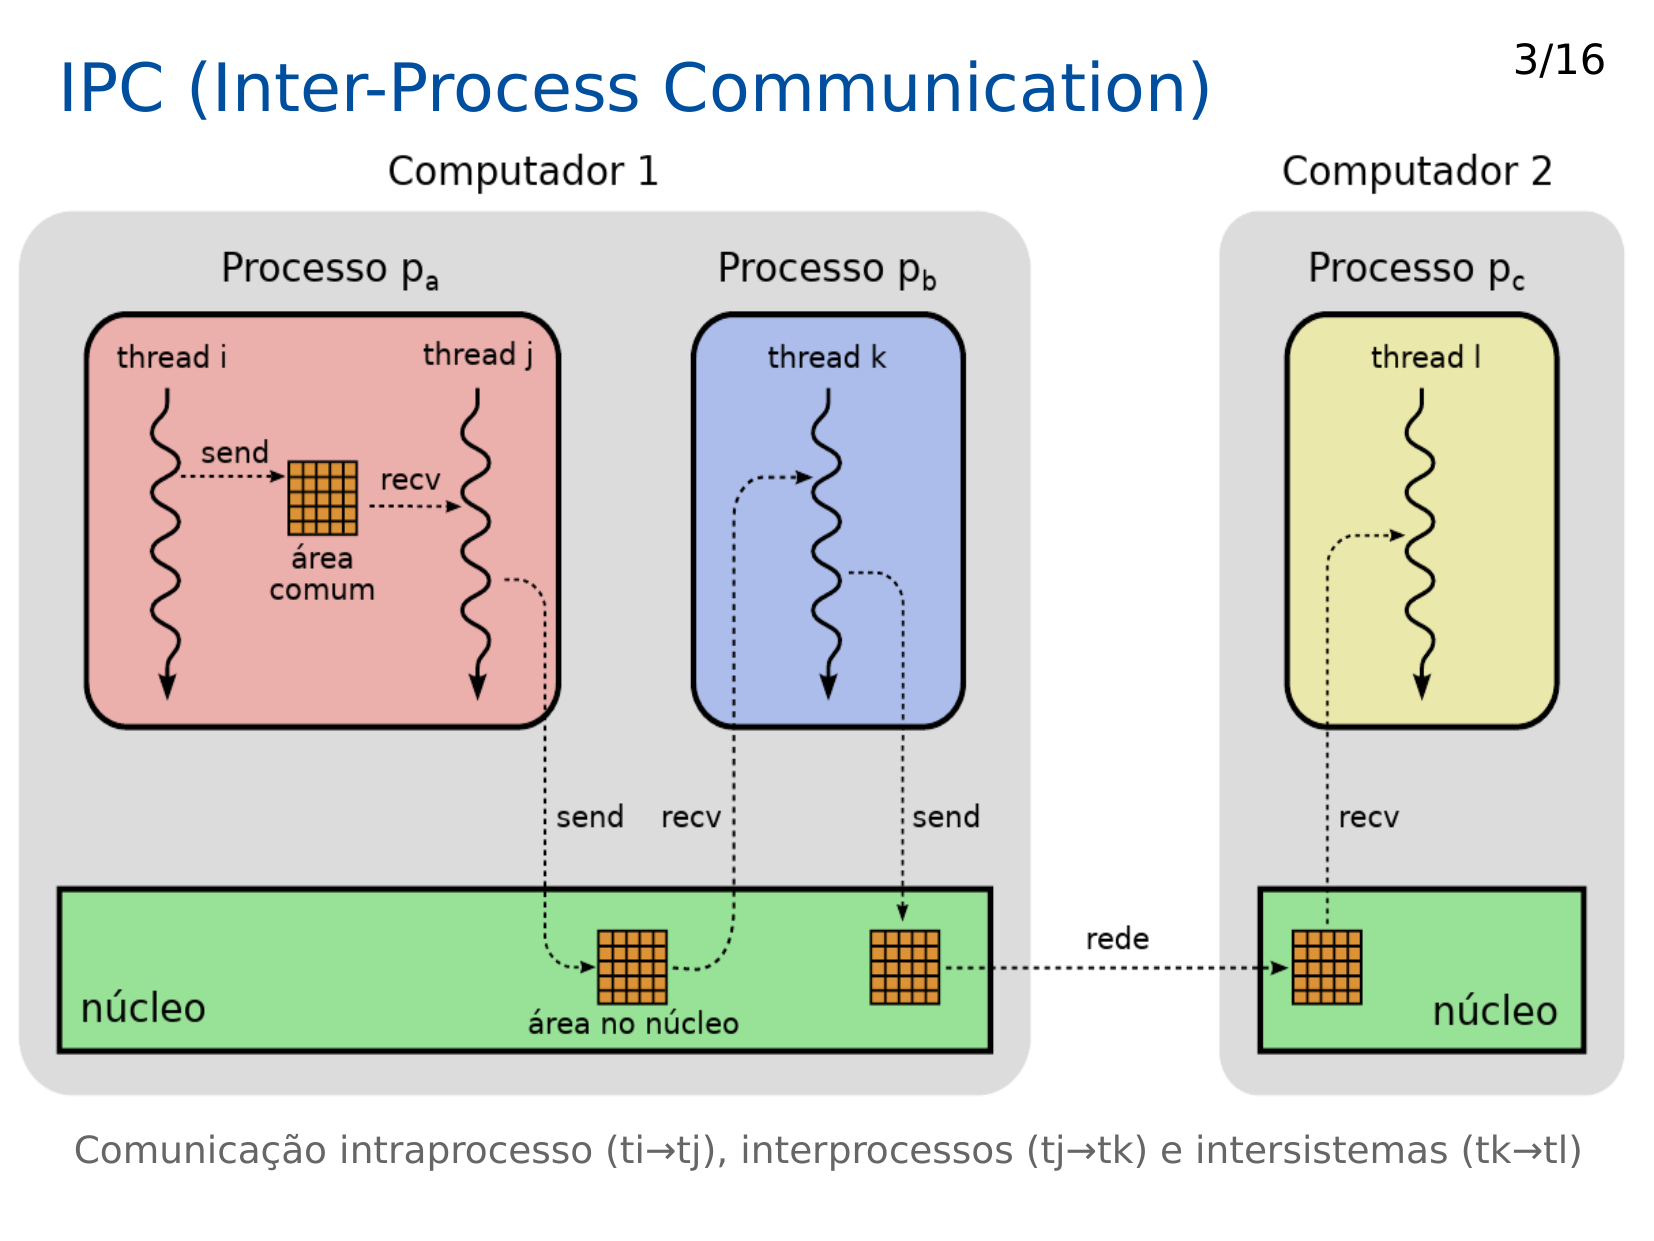

# IPC (Inter-Process Communication)
3
Comunicação intraprocesso (ti→tj), interprocessos (tj→tk) e intersistemas (tk→tl)